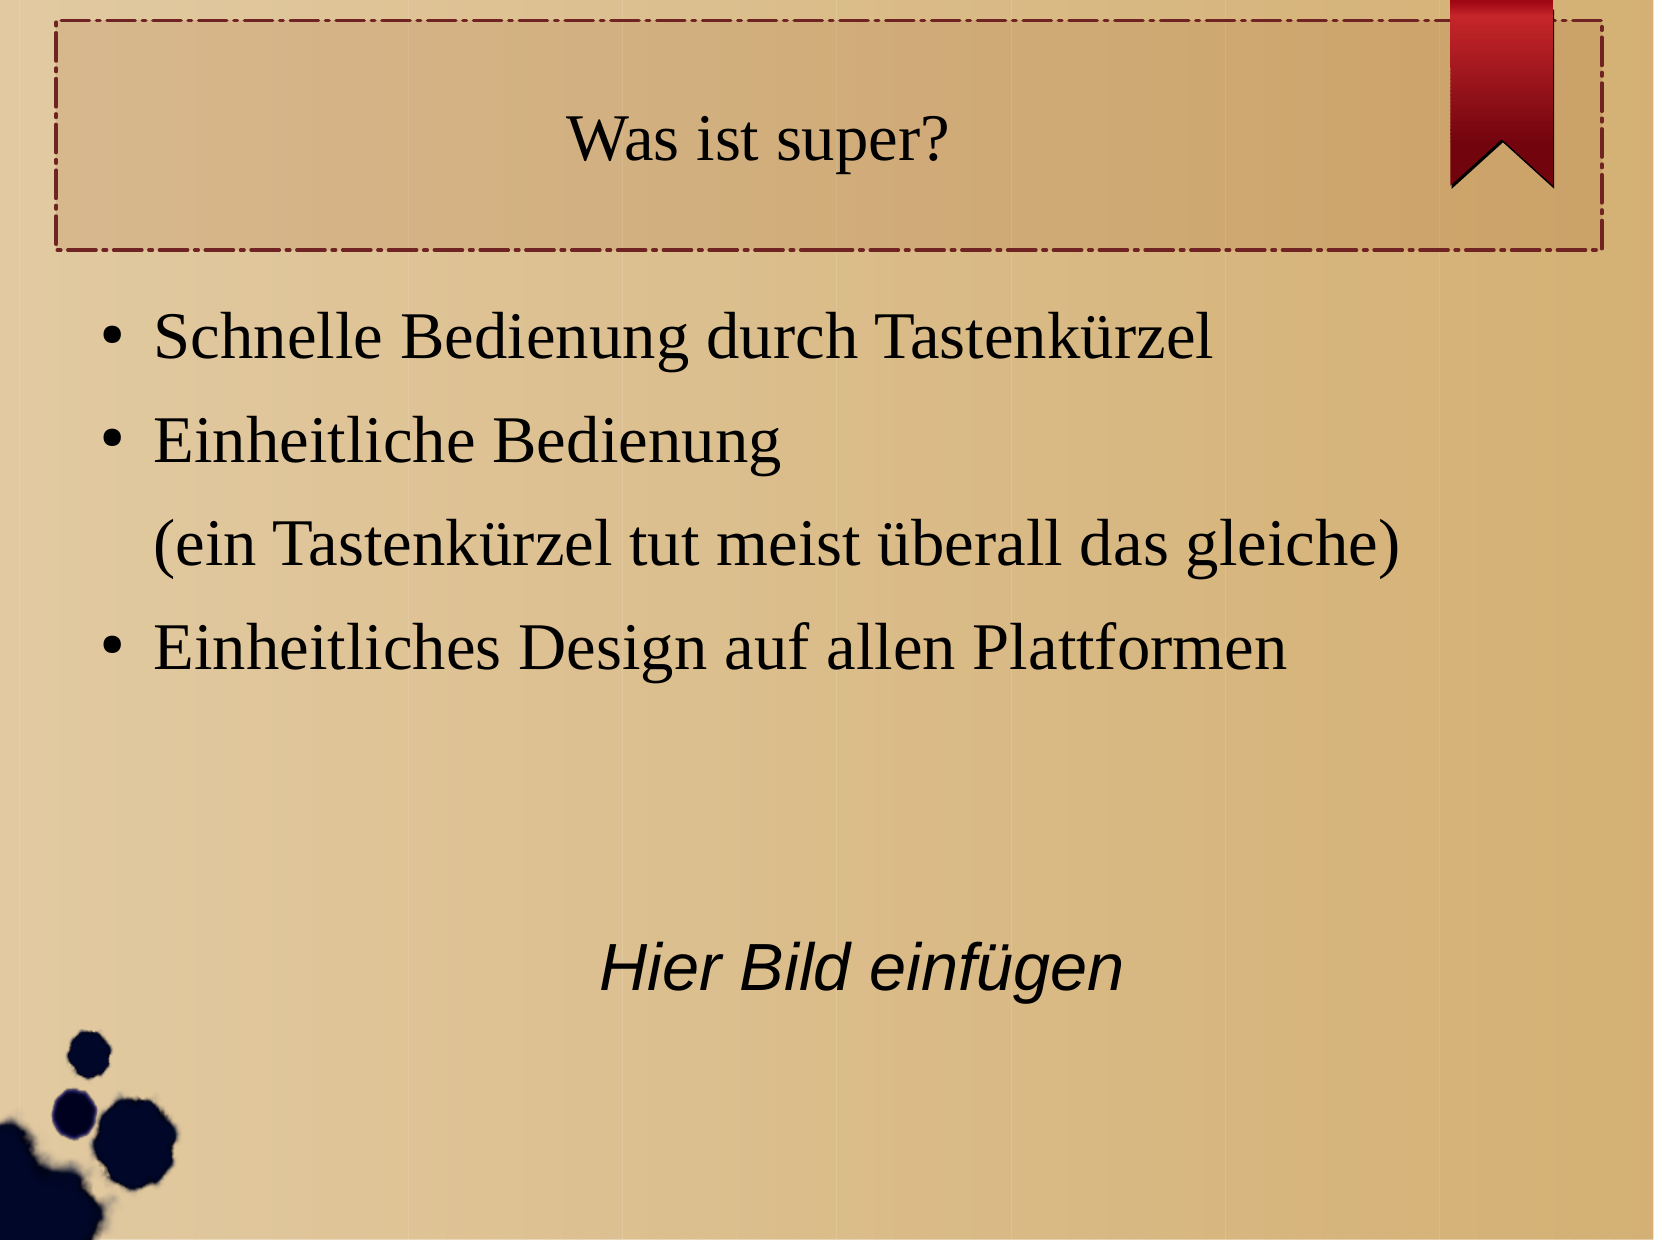

# Was ist super?
Schnelle Bedienung durch Tastenkürzel
Einheitliche Bedienung
(ein Tastenkürzel tut meist überall das gleiche)
Einheitliches Design auf allen Plattformen
Hier Bild einfügen